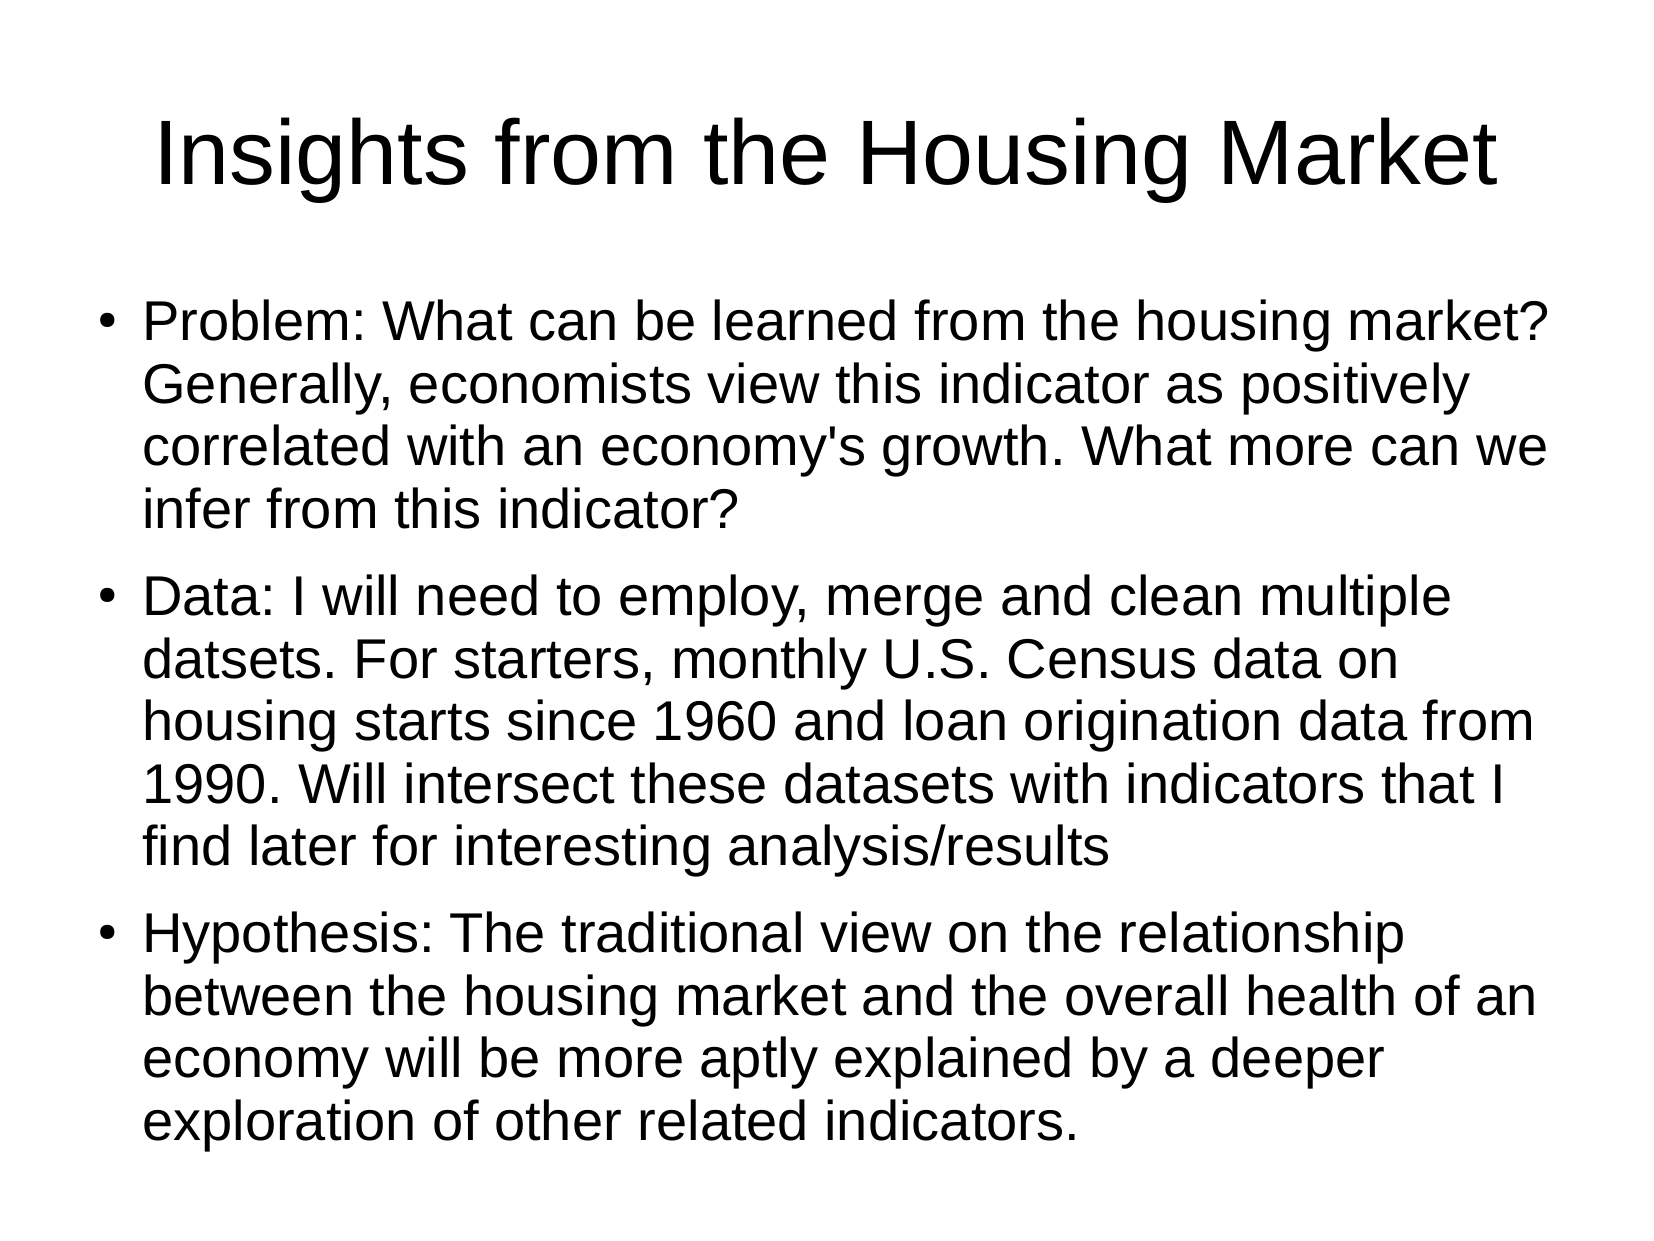

# Insights from the Housing Market
Problem: What can be learned from the housing market? Generally, economists view this indicator as positively correlated with an economy's growth. What more can we infer from this indicator?
Data: I will need to employ, merge and clean multiple datsets. For starters, monthly U.S. Census data on housing starts since 1960 and loan origination data from 1990. Will intersect these datasets with indicators that I find later for interesting analysis/results
Hypothesis: The traditional view on the relationship between the housing market and the overall health of an economy will be more aptly explained by a deeper exploration of other related indicators.